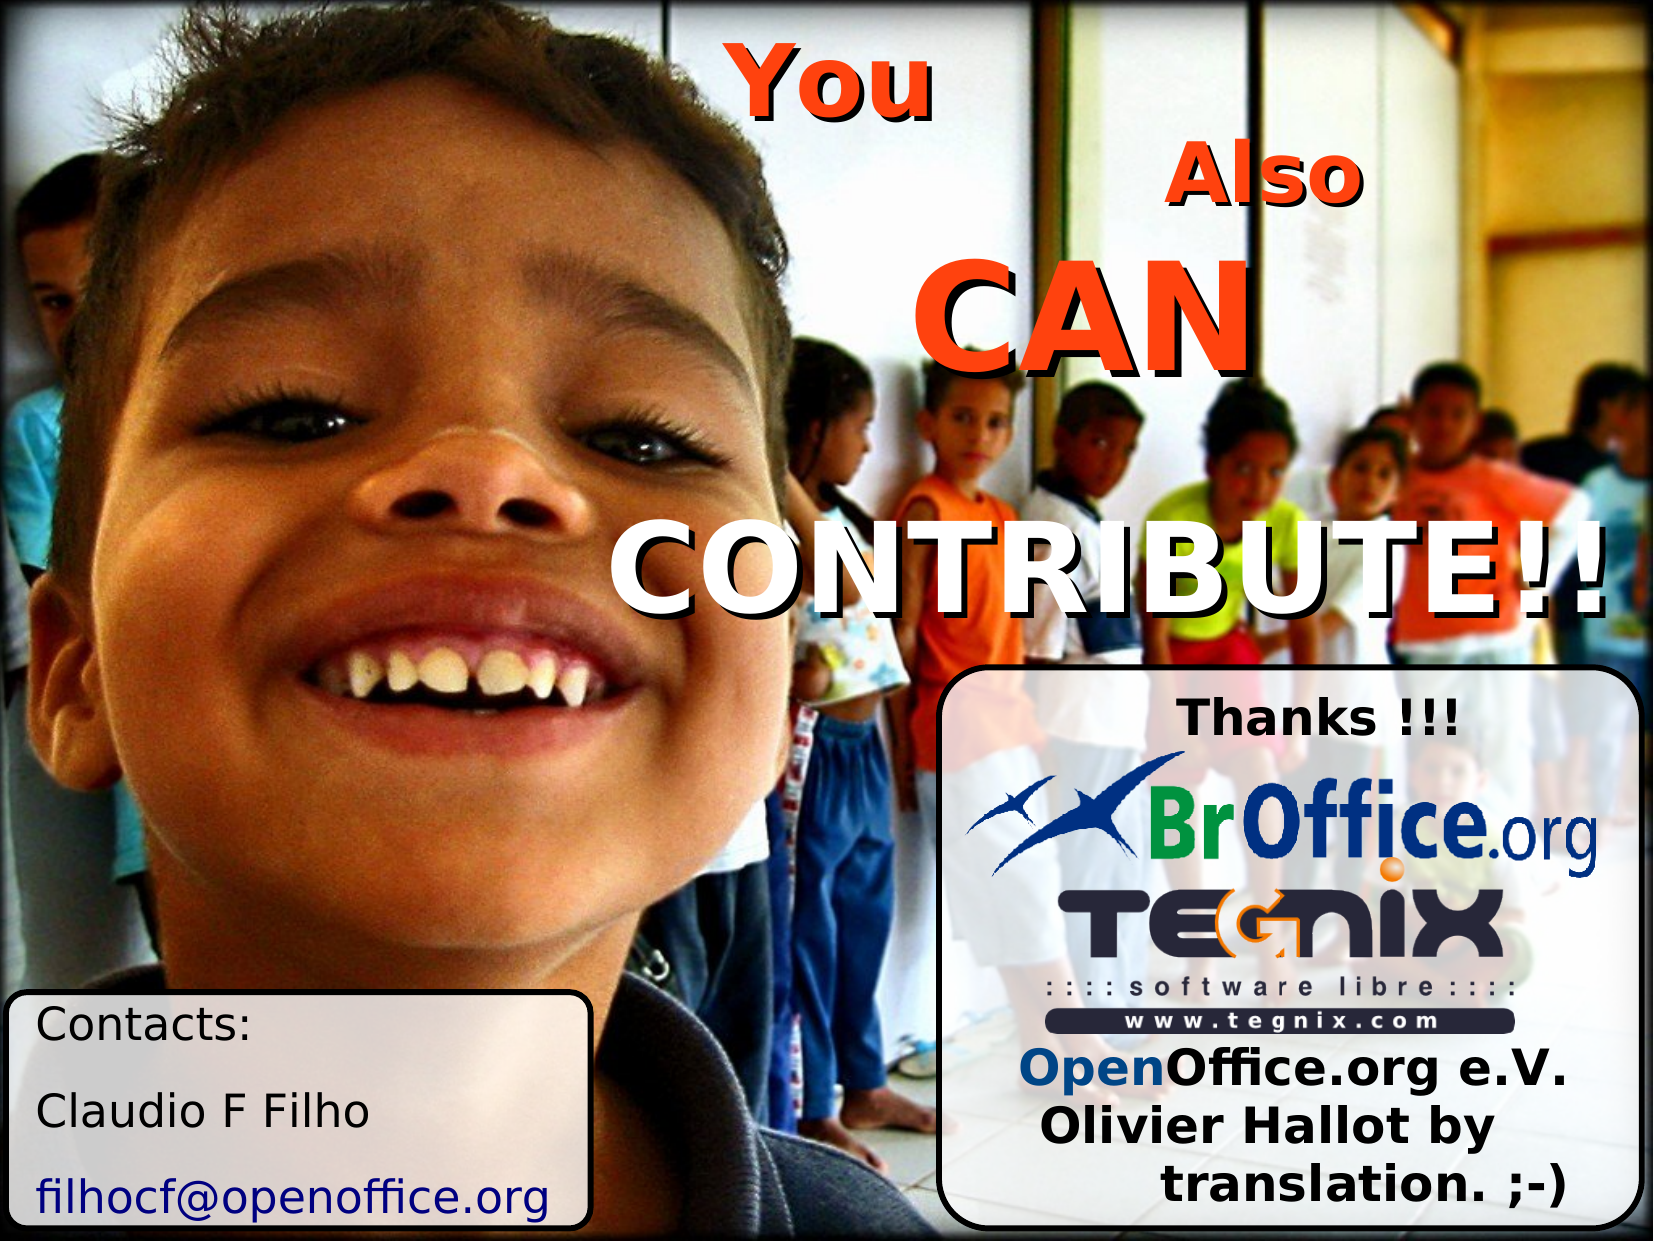

You
Also
CAN
CONTRIBUTE!!
 Thanks !!!
 OpenOffice.org e.V.
Olivier Hallot by
translation. ;-)
# Contacts:
Claudio F Filho
filhocf@openoffice.org